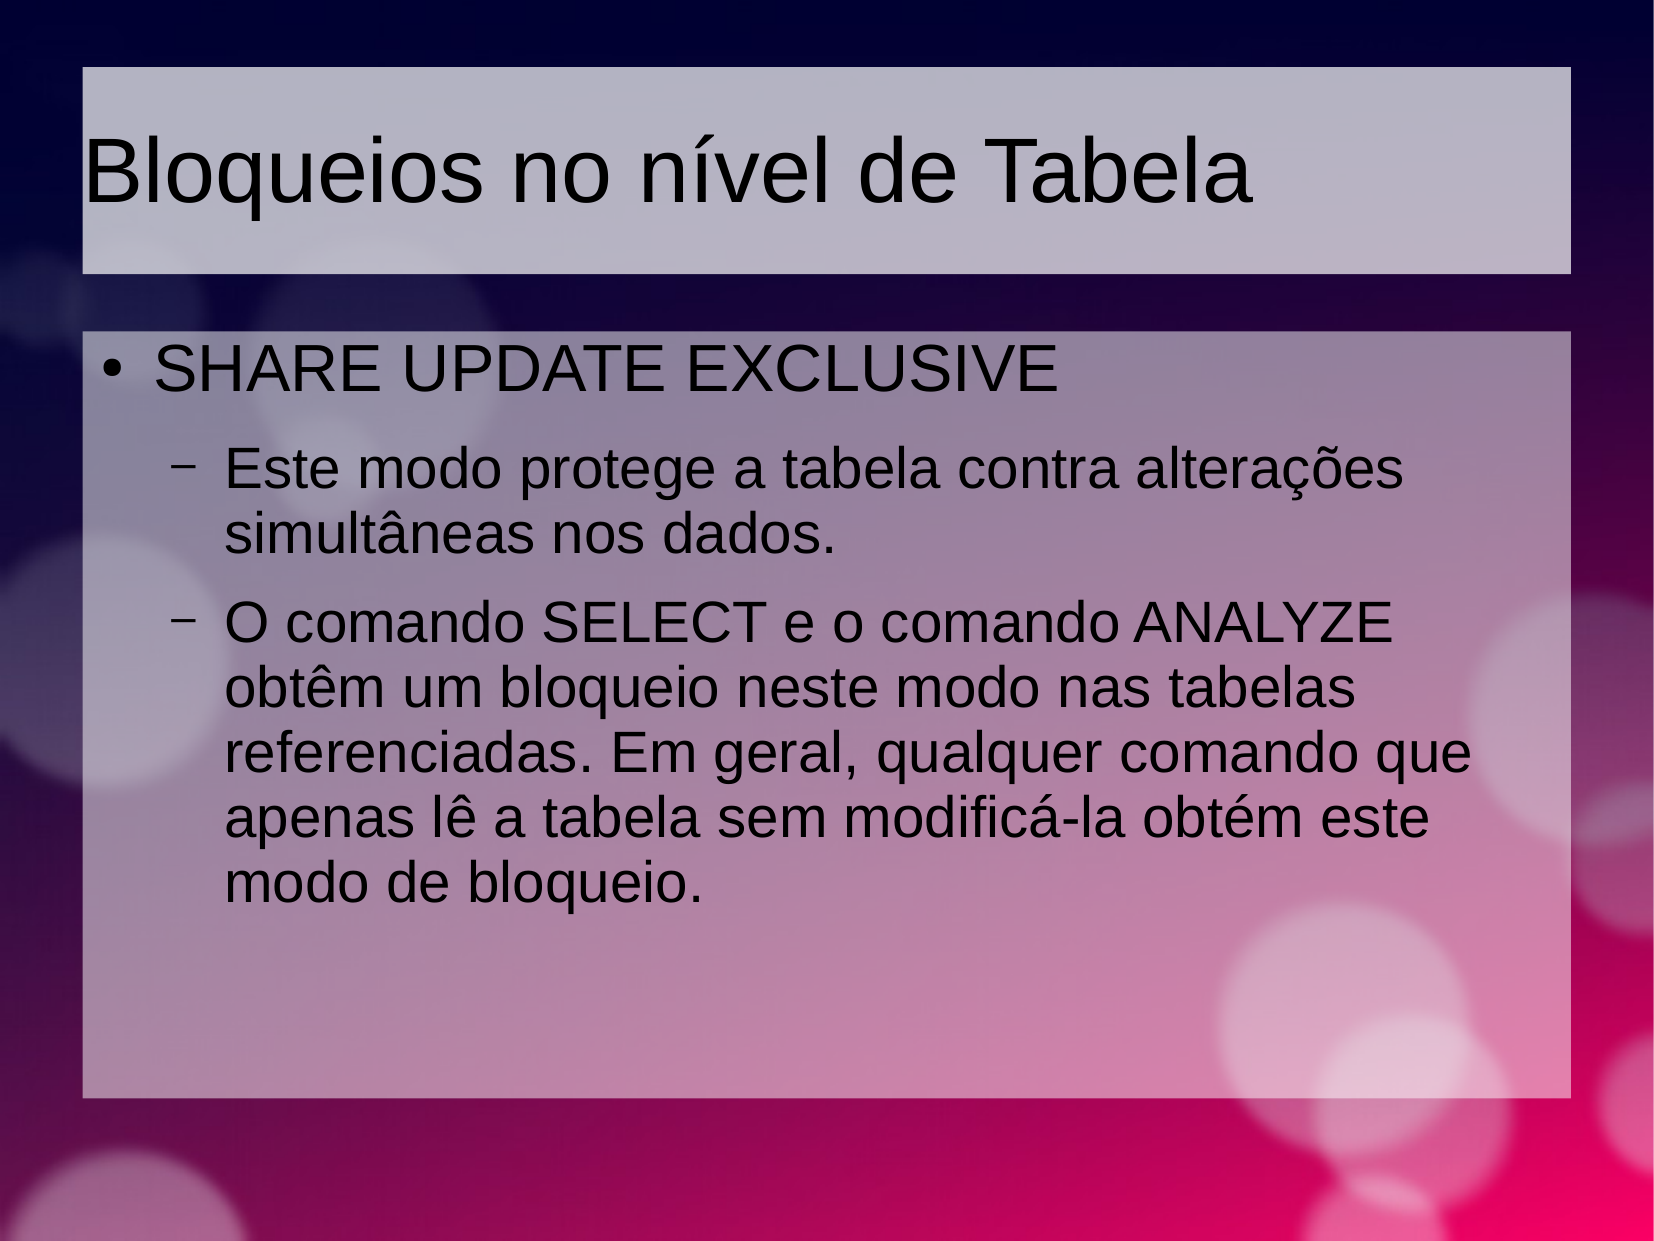

# Bloqueios no nível de Tabela
SHARE UPDATE EXCLUSIVE
Este modo protege a tabela contra alterações simultâneas nos dados.
O comando SELECT e o comando ANALYZE obtêm um bloqueio neste modo nas tabelas referenciadas. Em geral, qualquer comando que apenas lê a tabela sem modificá-la obtém este modo de bloqueio.